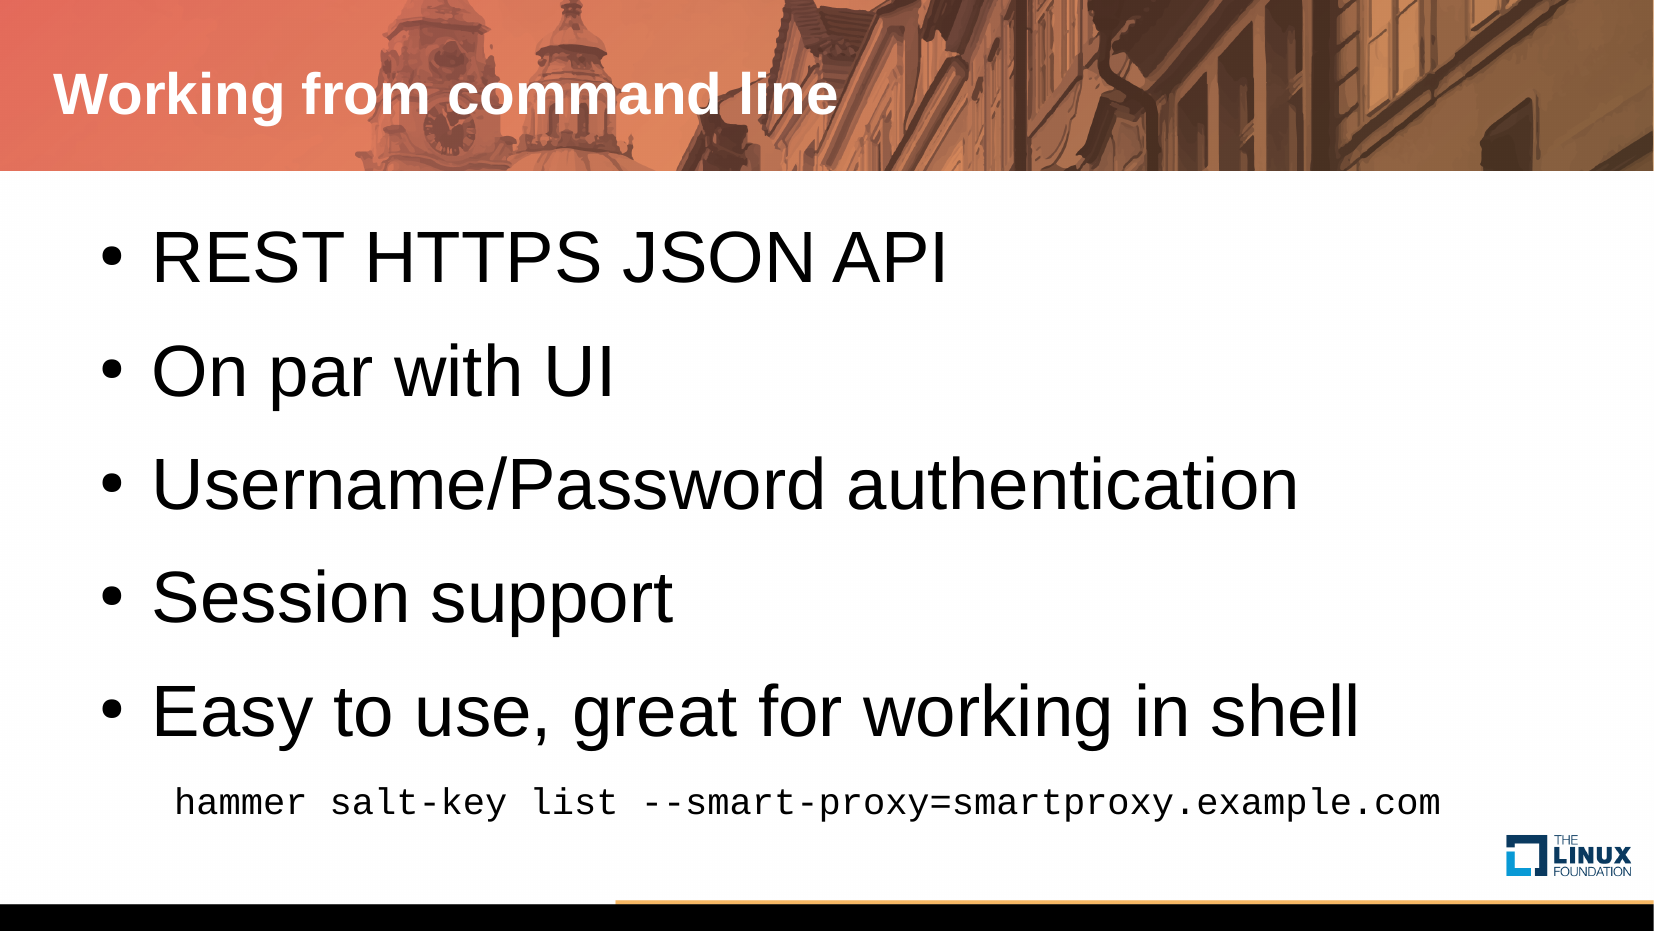

# Working from command line
REST HTTPS JSON API
On par with UI
Username/Password authentication
Session support
Easy to use, great for working in shell
 hammer salt-key list --smart-proxy=smartproxy.example.com